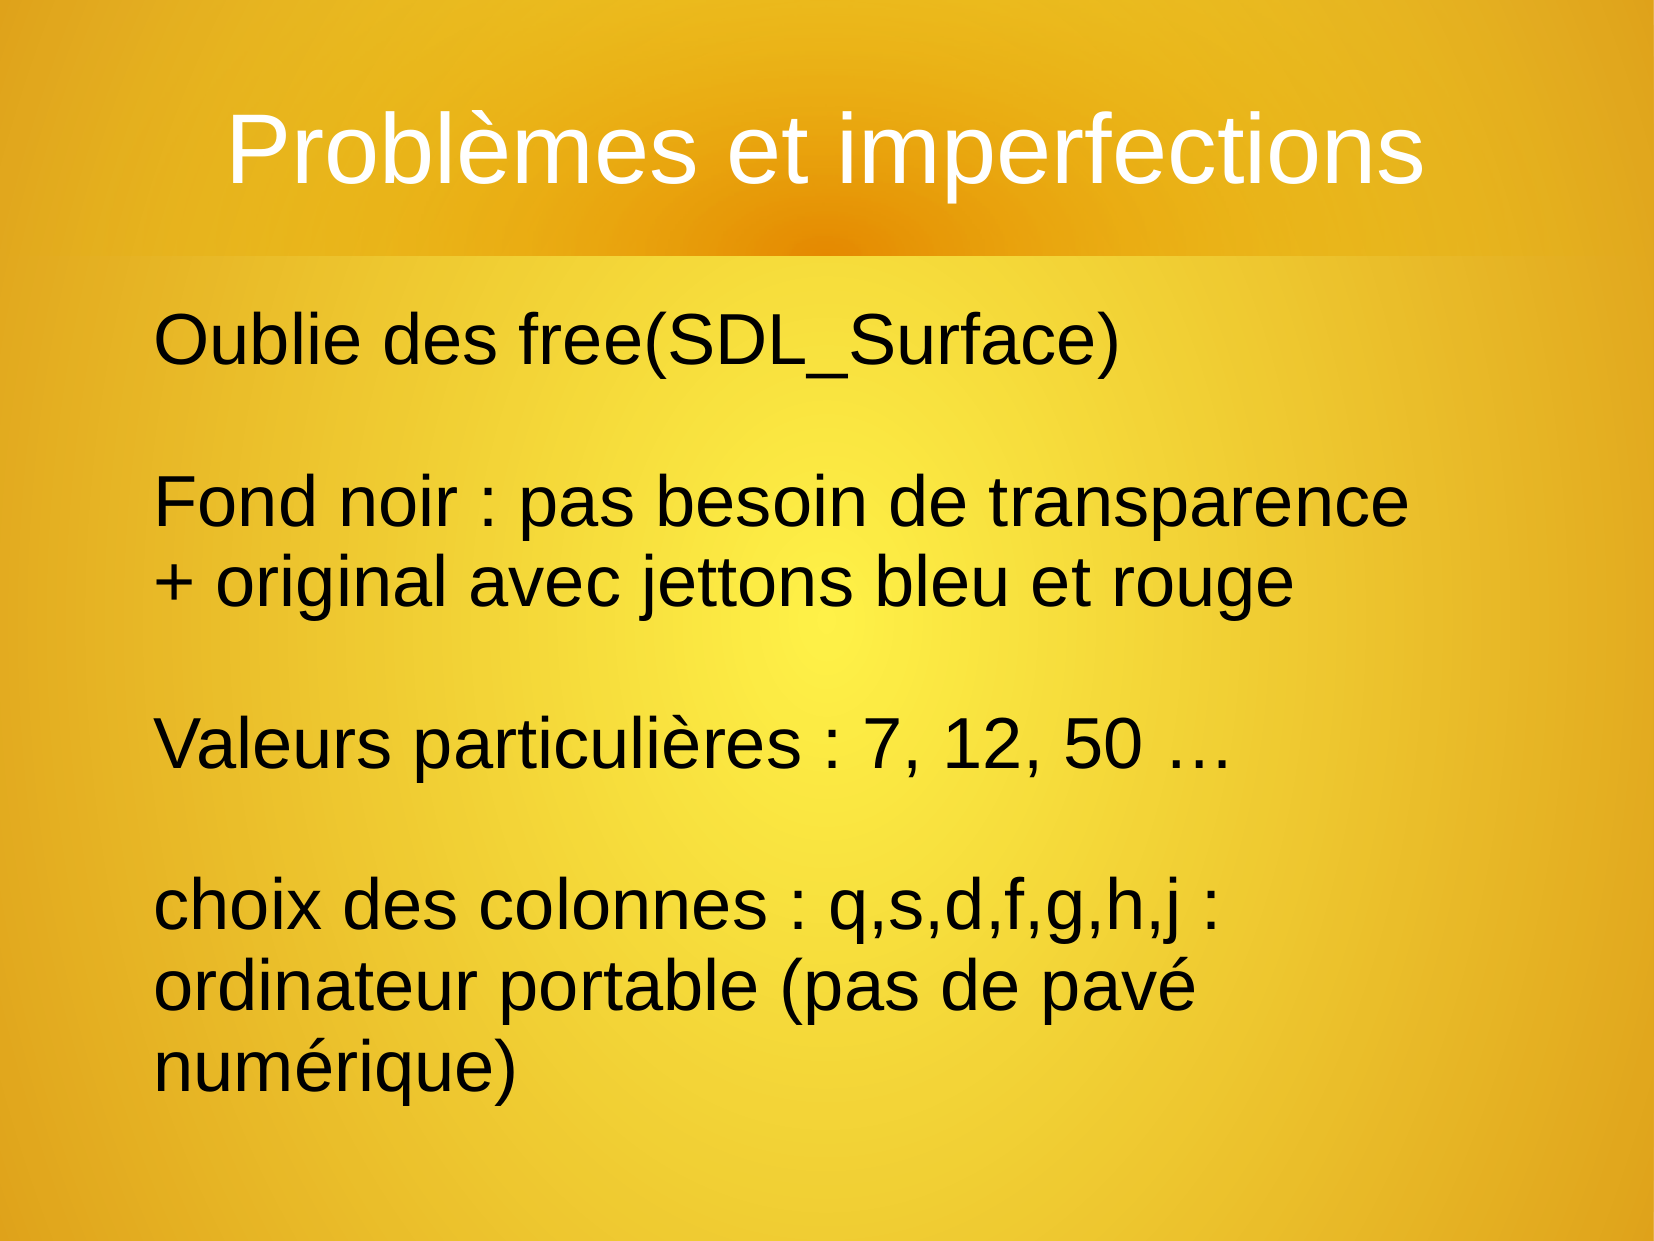

# Problèmes et imperfections
Oublie des free(SDL_Surface)
Fond noir : pas besoin de transparence
+ original avec jettons bleu et rouge
Valeurs particulières : 7, 12, 50 …
choix des colonnes : q,s,d,f,g,h,j :
ordinateur portable (pas de pavé numérique)